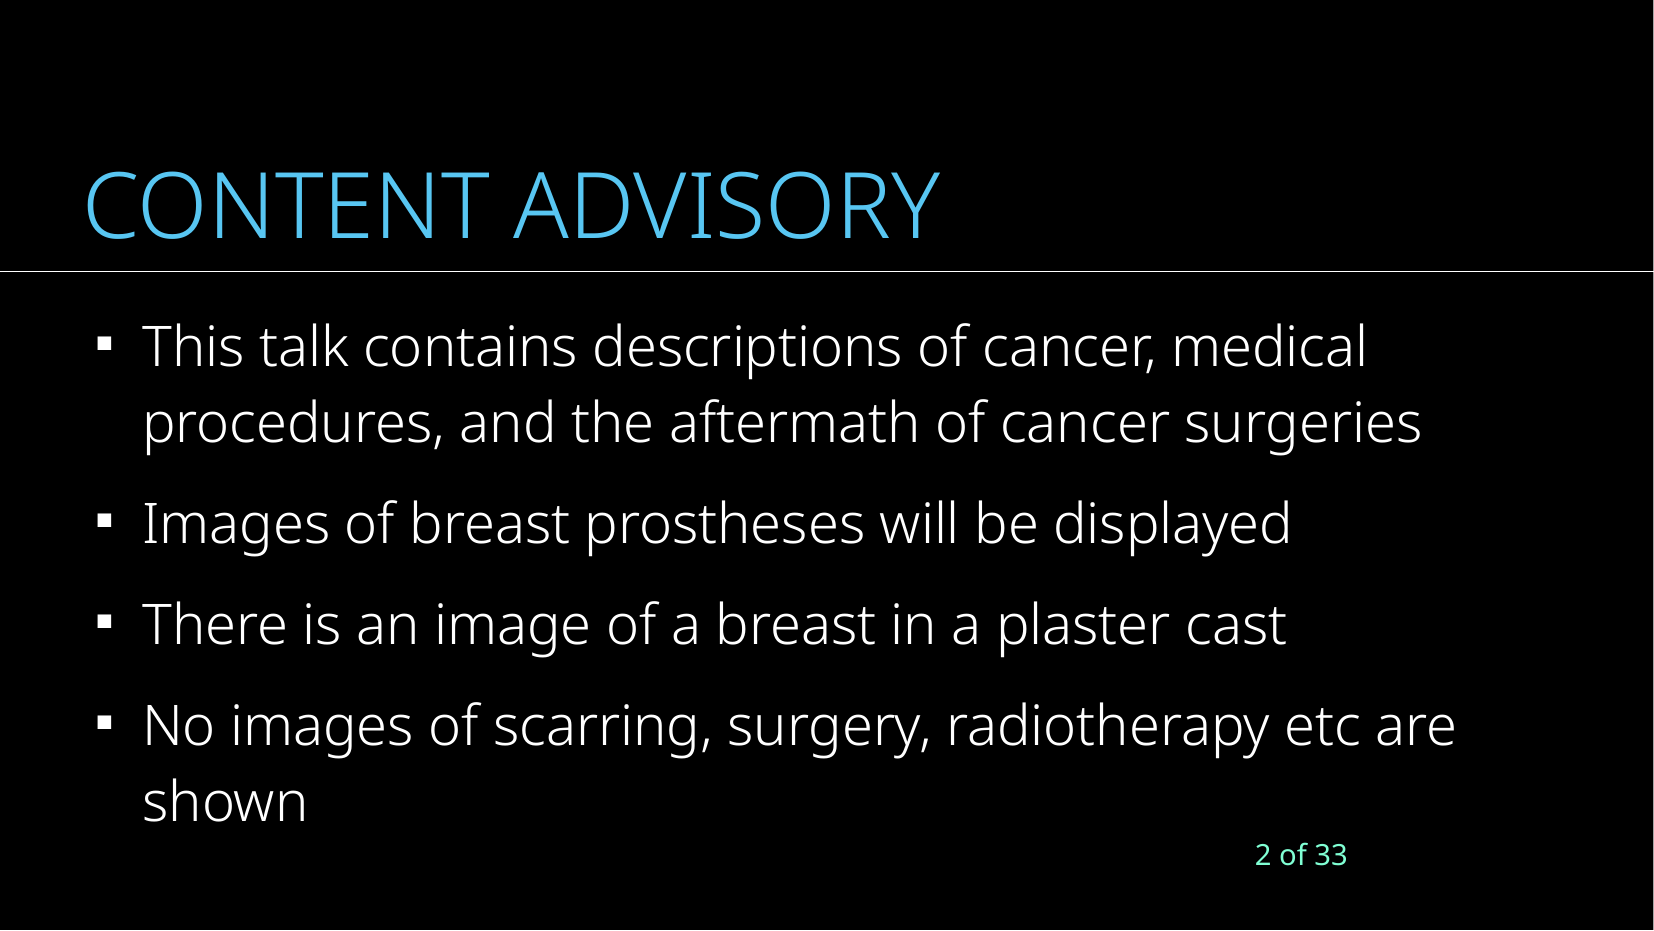

# CONTENT ADVISORY
This talk contains descriptions of cancer, medical procedures, and the aftermath of cancer surgeries
Images of breast prostheses will be displayed
There is an image of a breast in a plaster cast
No images of scarring, surgery, radiotherapy etc are shown